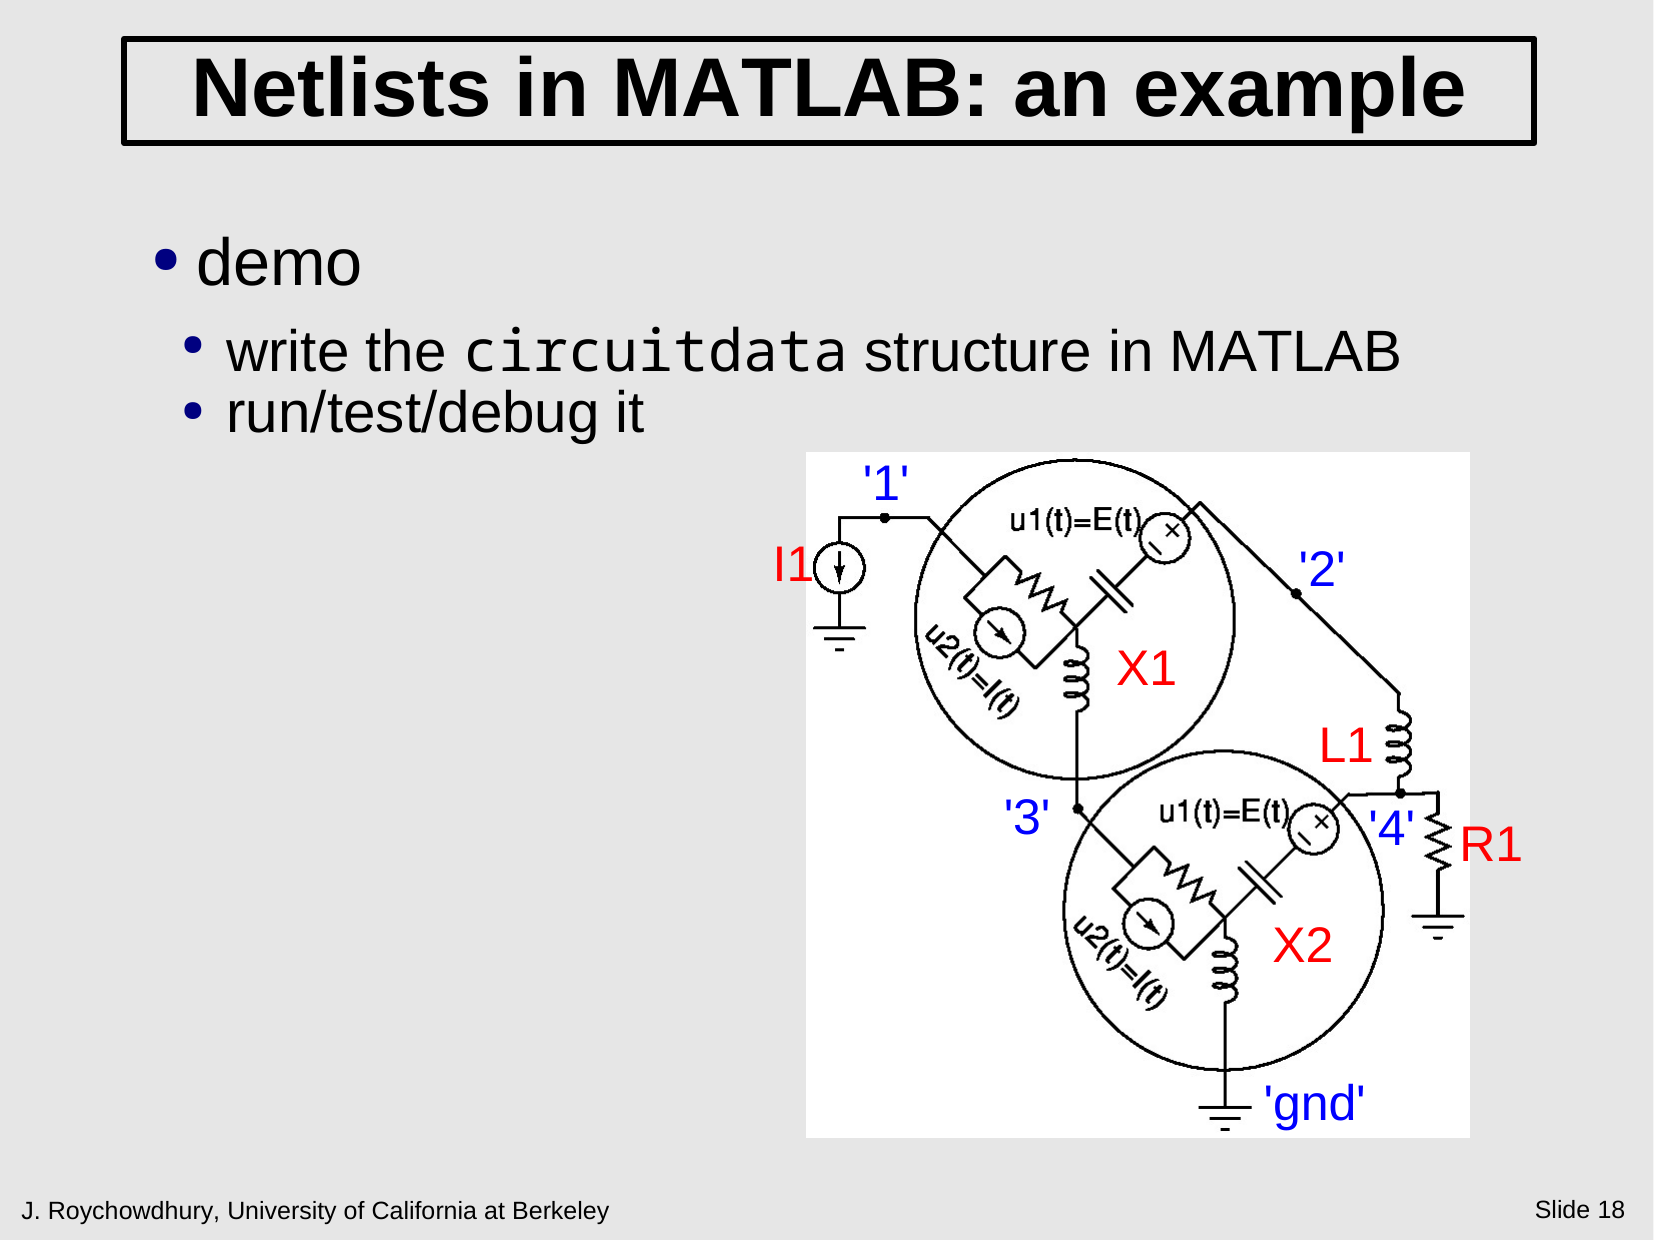

# Netlists in MATLAB: an example
demo
write the circuitdata structure in MATLAB
run/test/debug it
'1'
I1
'2'
X1
L1
'3'
'4'
R1
X2
'gnd'